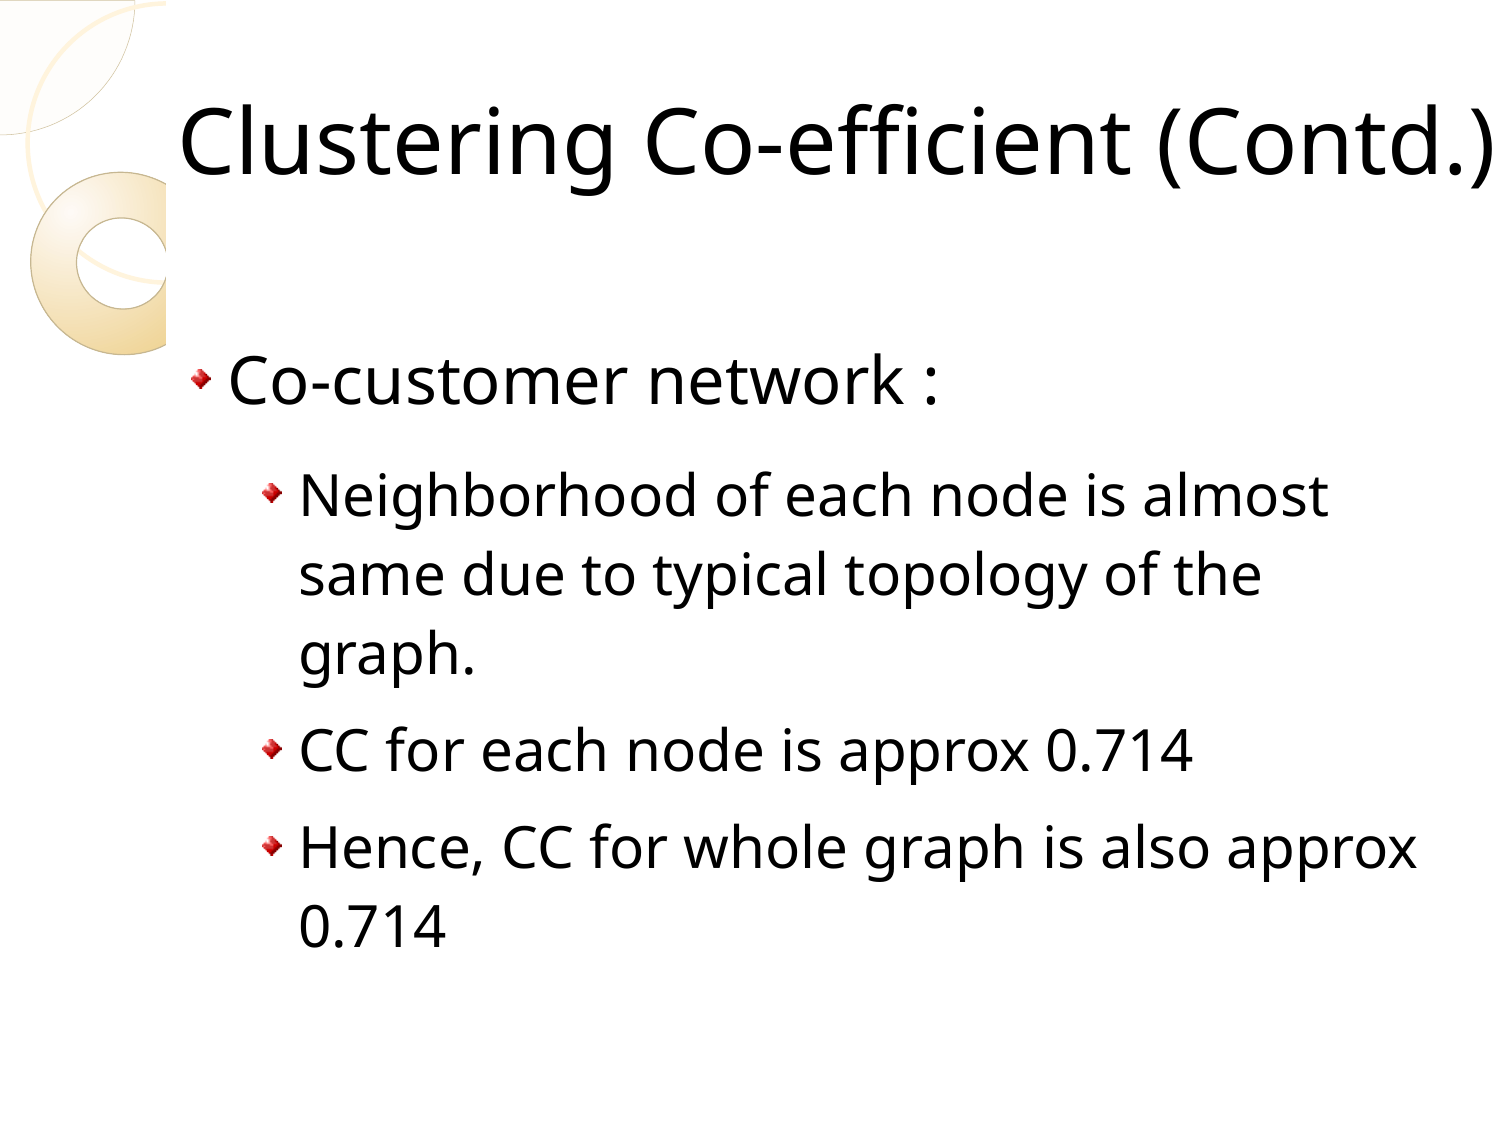

# Clustering Co-efficient (Contd.)
 Co-customer network :
Neighborhood of each node is almost same due to typical topology of the graph.
CC for each node is approx 0.714
Hence, CC for whole graph is also approx 0.714